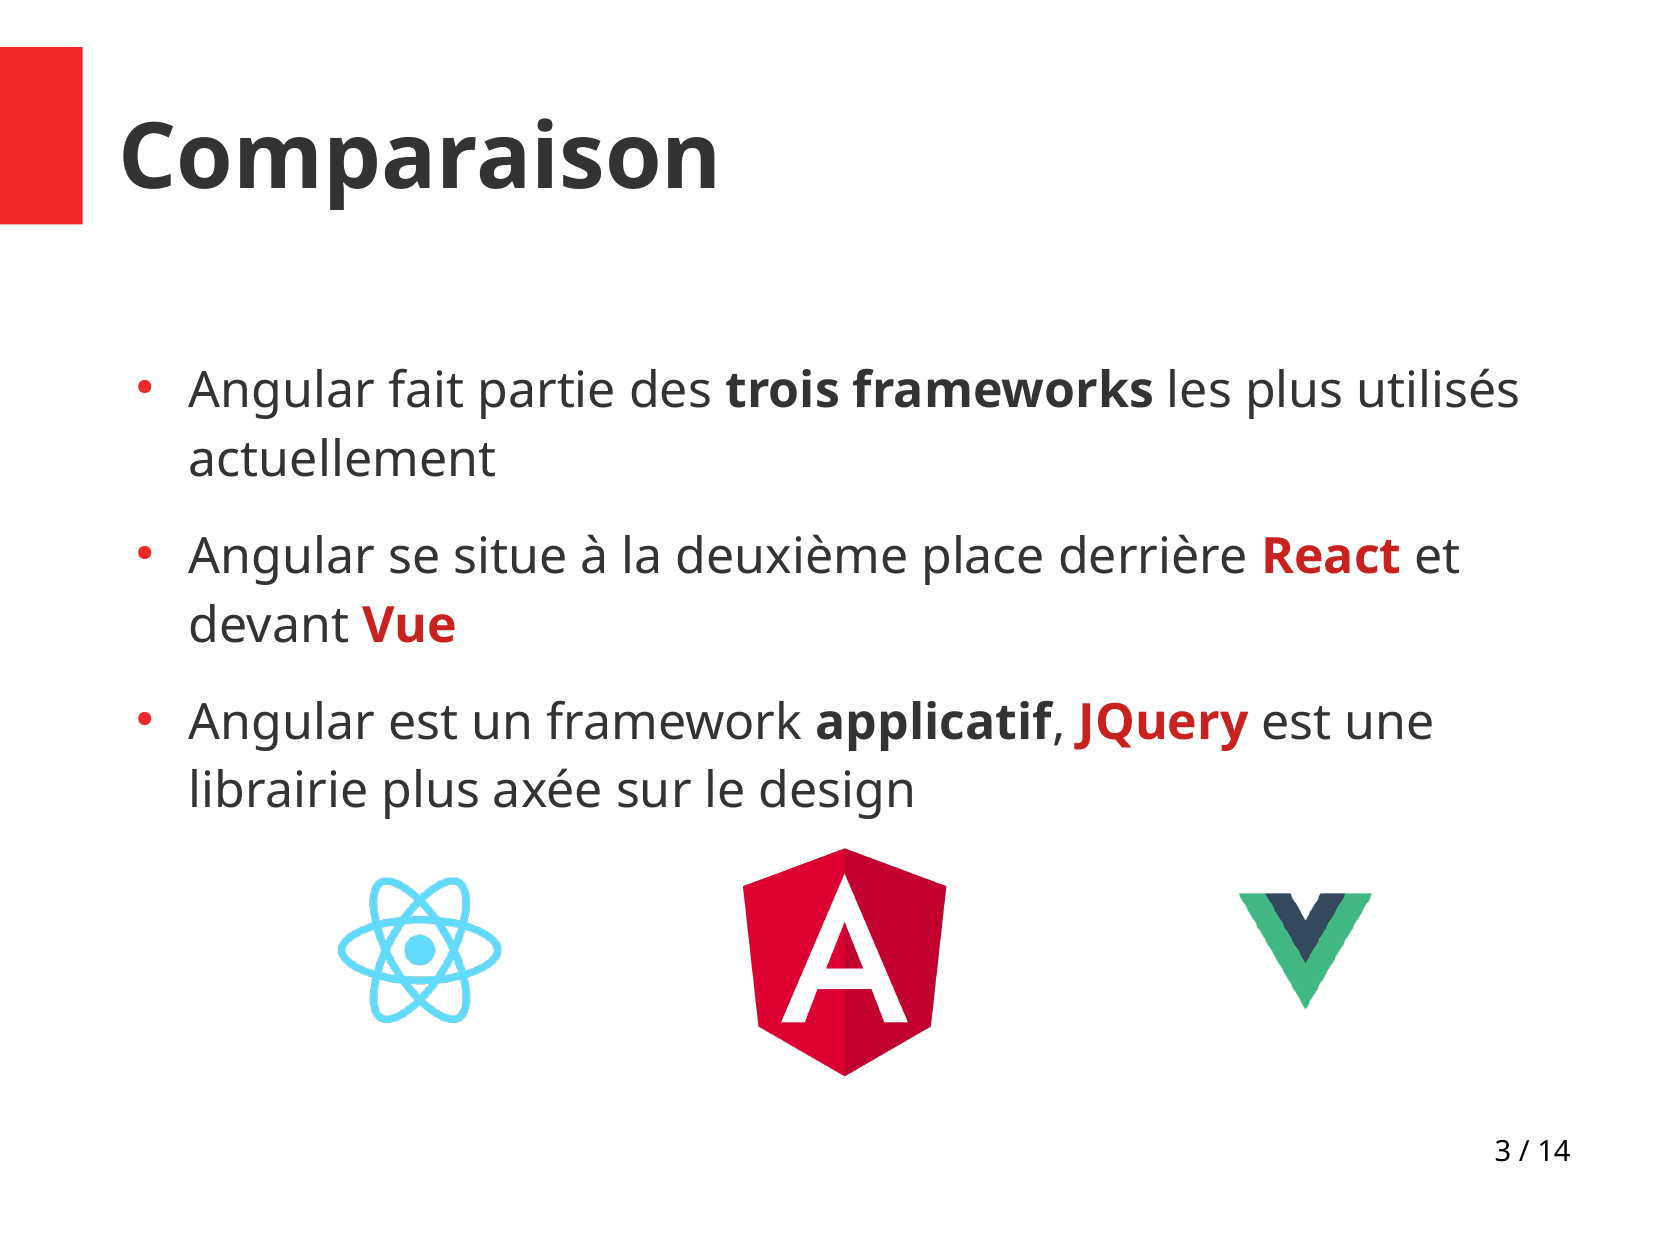

# Comparaison
Angular fait partie des trois frameworks les plus utilisés actuellement
Angular se situe à la deuxième place derrière React et devant Vue
Angular est un framework applicatif, JQuery est une librairie plus axée sur le design
3